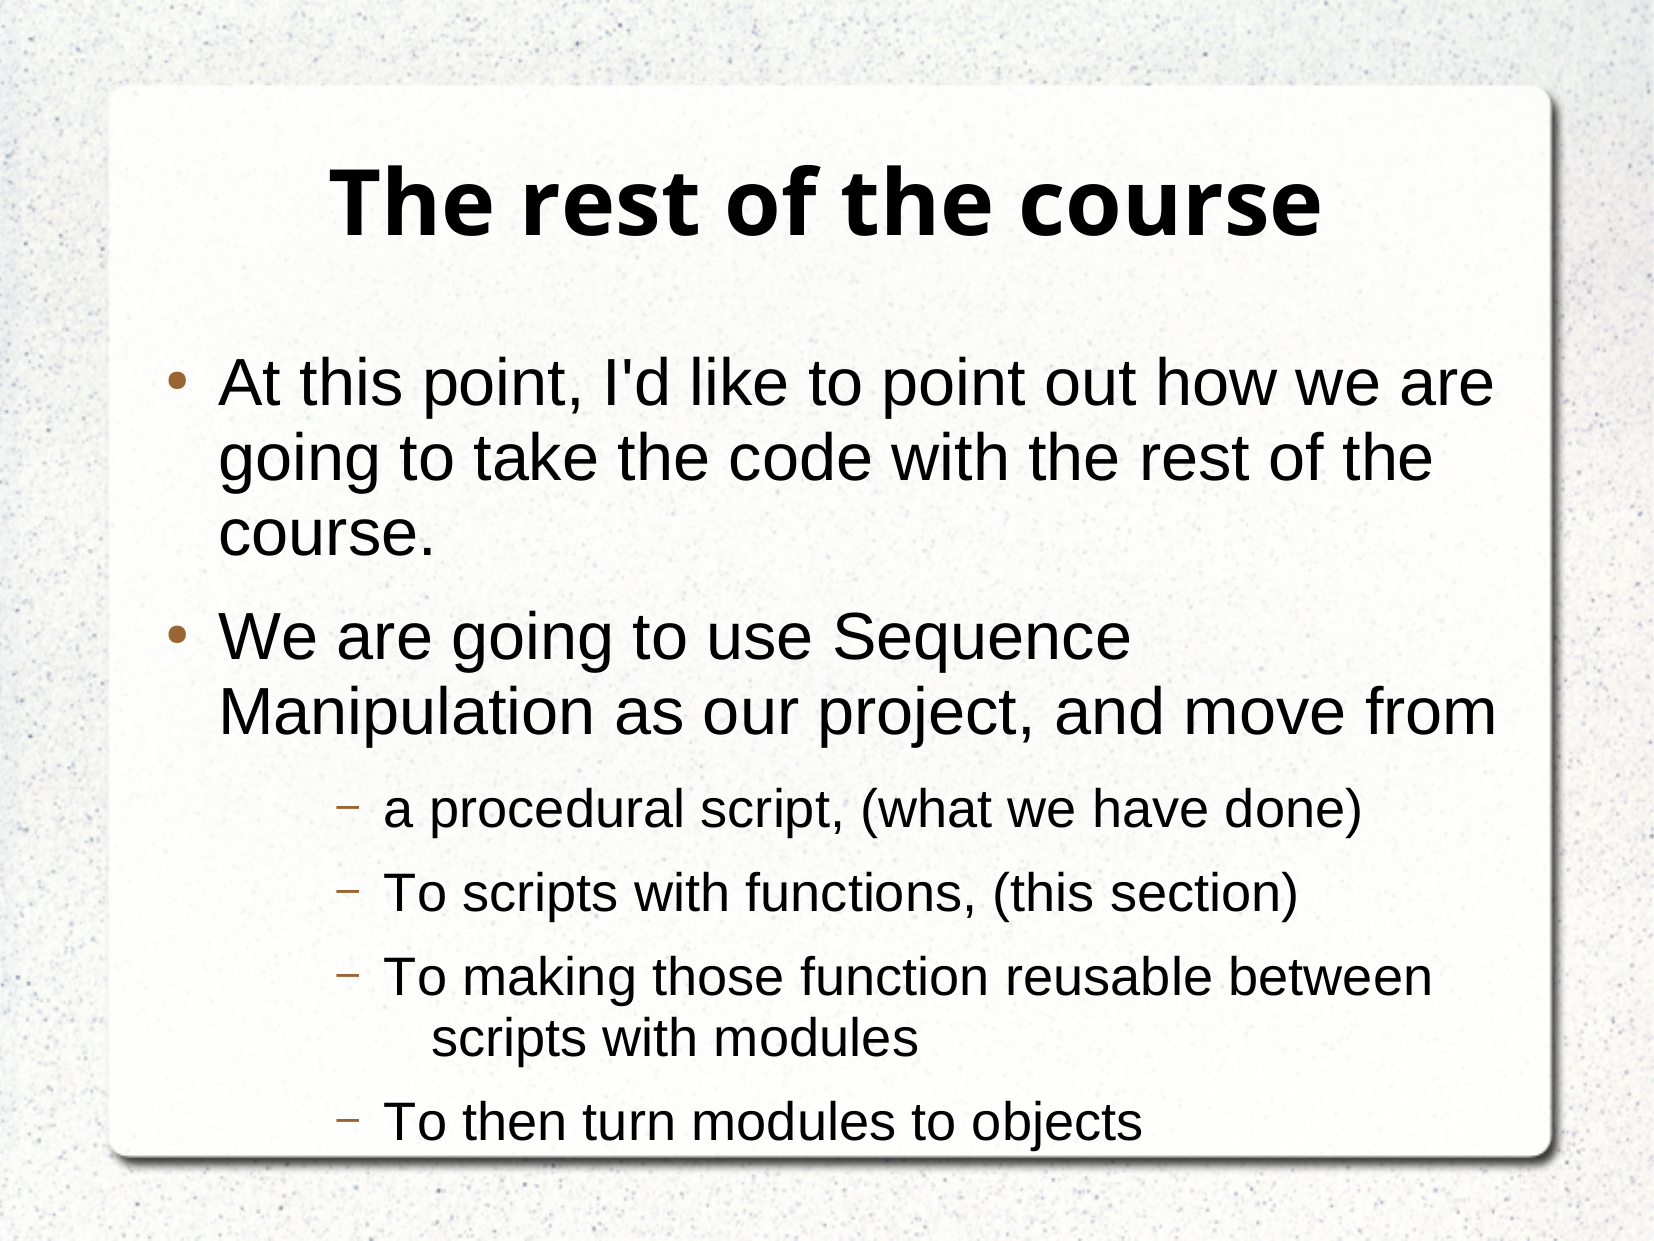

# The rest of the course
At this point, I'd like to point out how we are going to take the code with the rest of the course.
We are going to use Sequence Manipulation as our project, and move from
a procedural script, (what we have done)
To scripts with functions, (this section)
To making those function reusable between scripts with modules
To then turn modules to objects